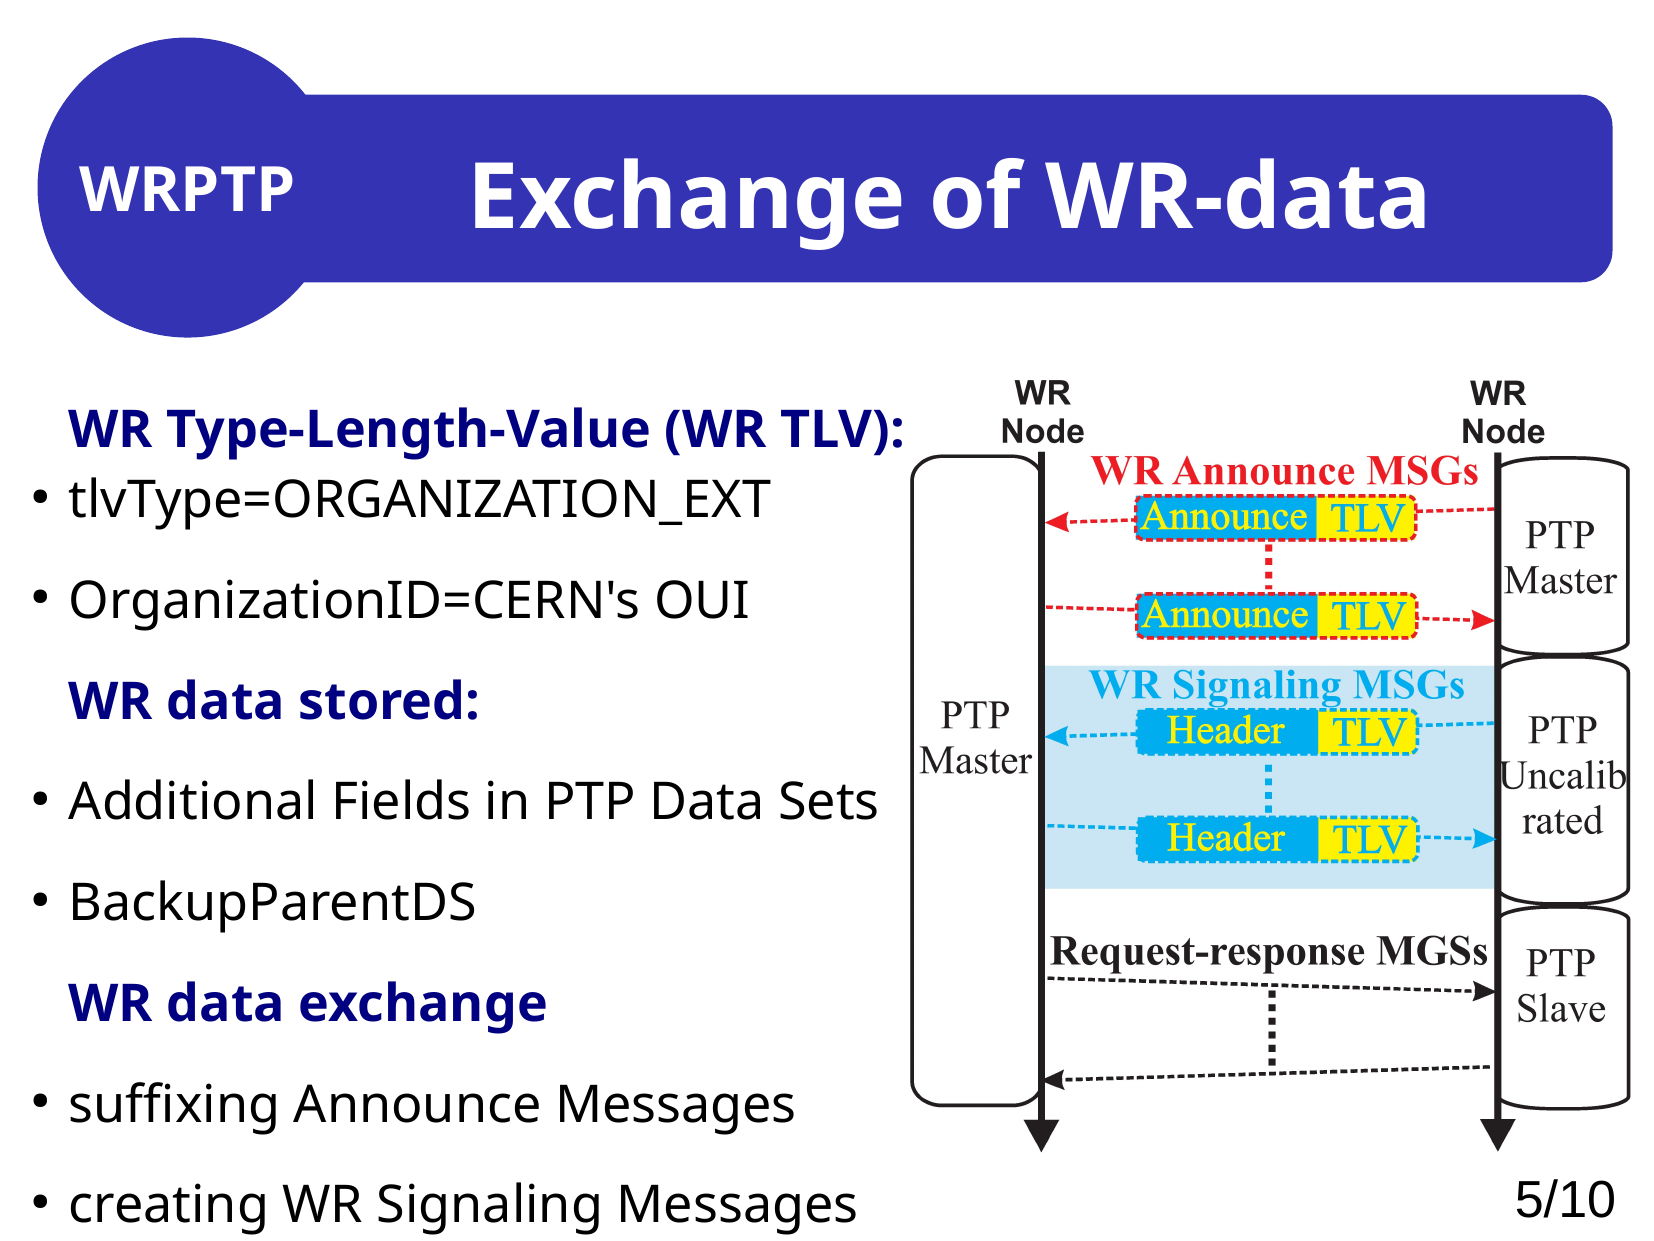

WRPTP
Exchange of WR-data
WR Type-Length-Value (WR TLV):
tlvType=ORGANIZATION_EXT
OrganizationID=CERN's OUI
WR data stored:
Additional Fields in PTP Data Sets
BackupParentDS
WR data exchange
suffixing Announce Messages
creating WR Signaling Messages
5/10